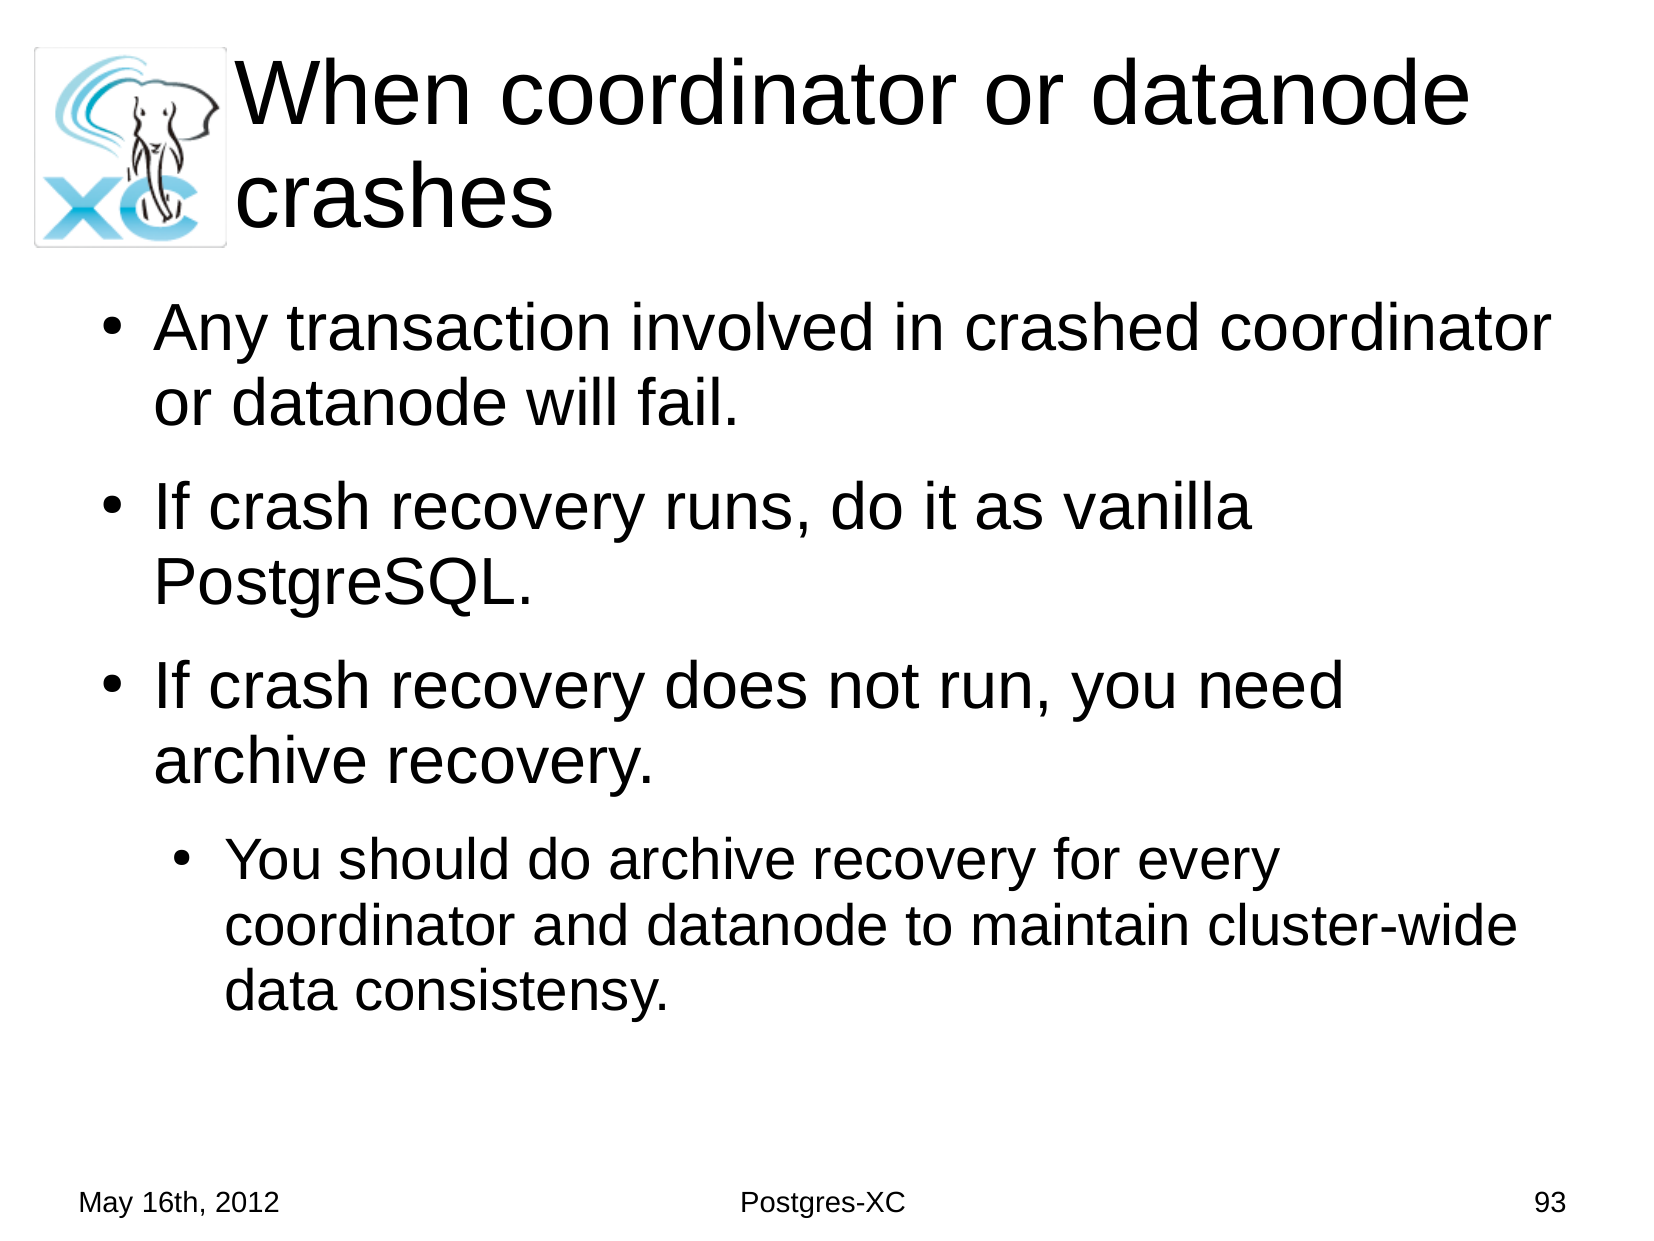

# When coordinator or datanode crashes
Any transaction involved in crashed coordinator or datanode will fail.
If crash recovery runs, do it as vanilla PostgreSQL.
If crash recovery does not run, you need archive recovery.
You should do archive recovery for every coordinator and datanode to maintain cluster-wide data consistensy.
93